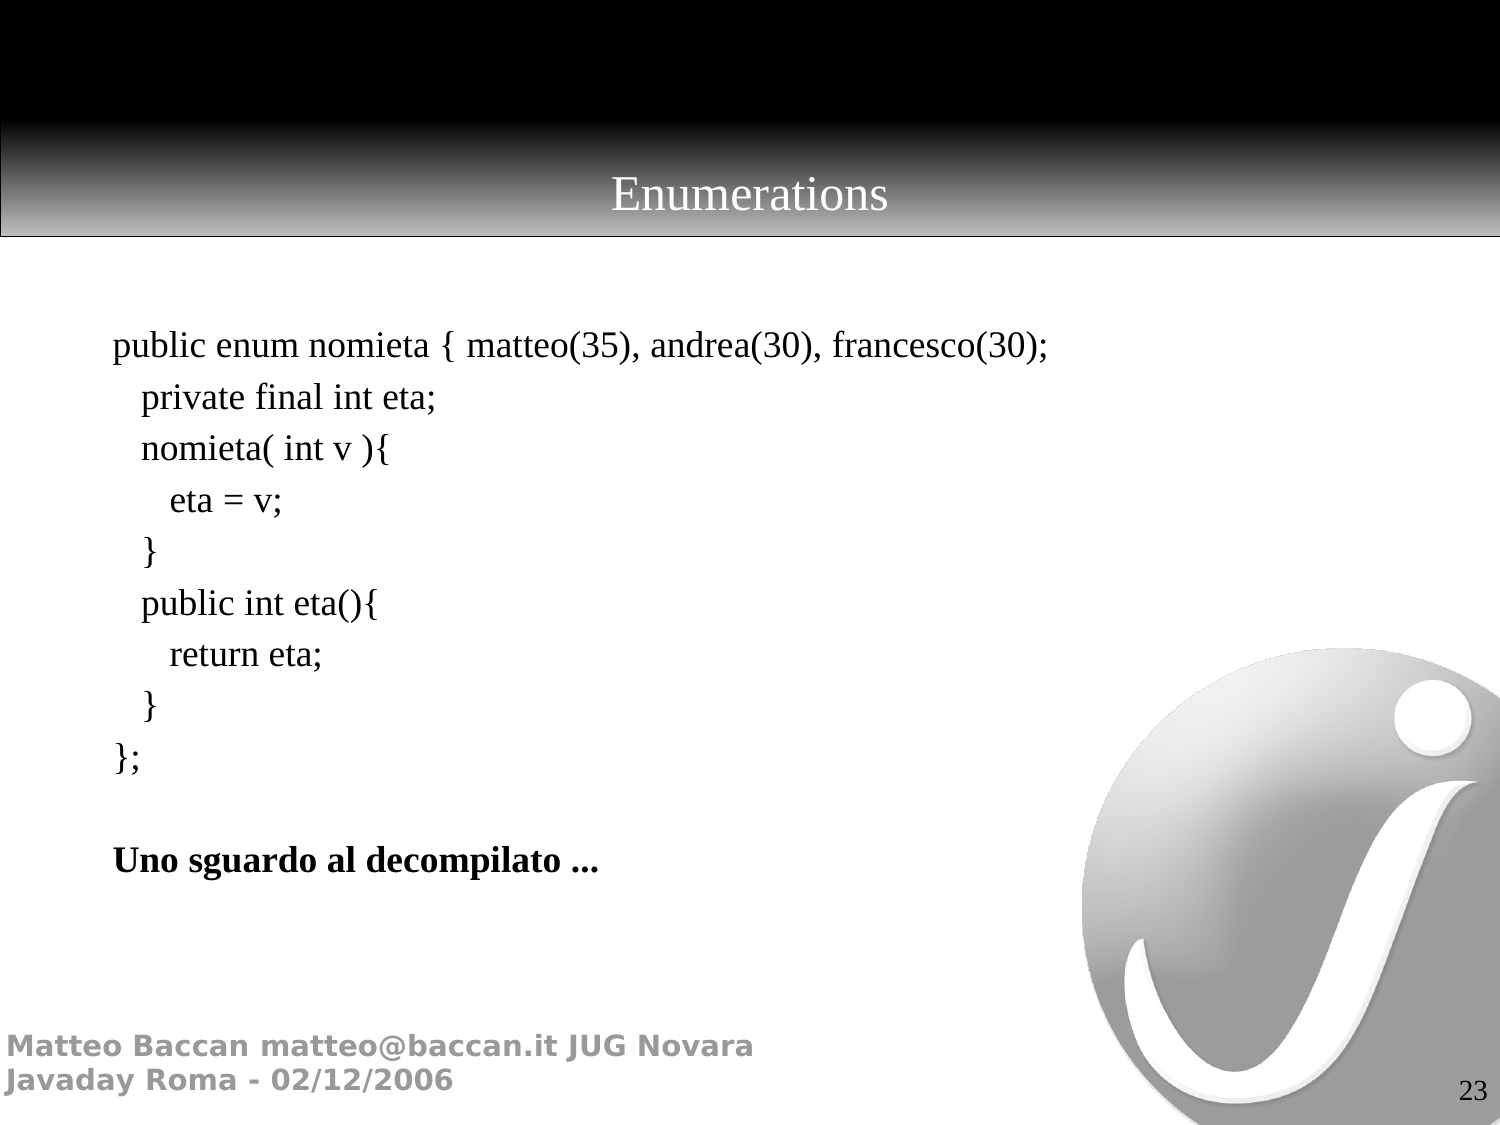

# Enumerations
public enum nomieta { matteo(35), andrea(30), francesco(30);
 private final int eta;
 nomieta( int v ){
 eta = v;
 }
 public int eta(){
 return eta;
 }
};
Uno sguardo al decompilato ...